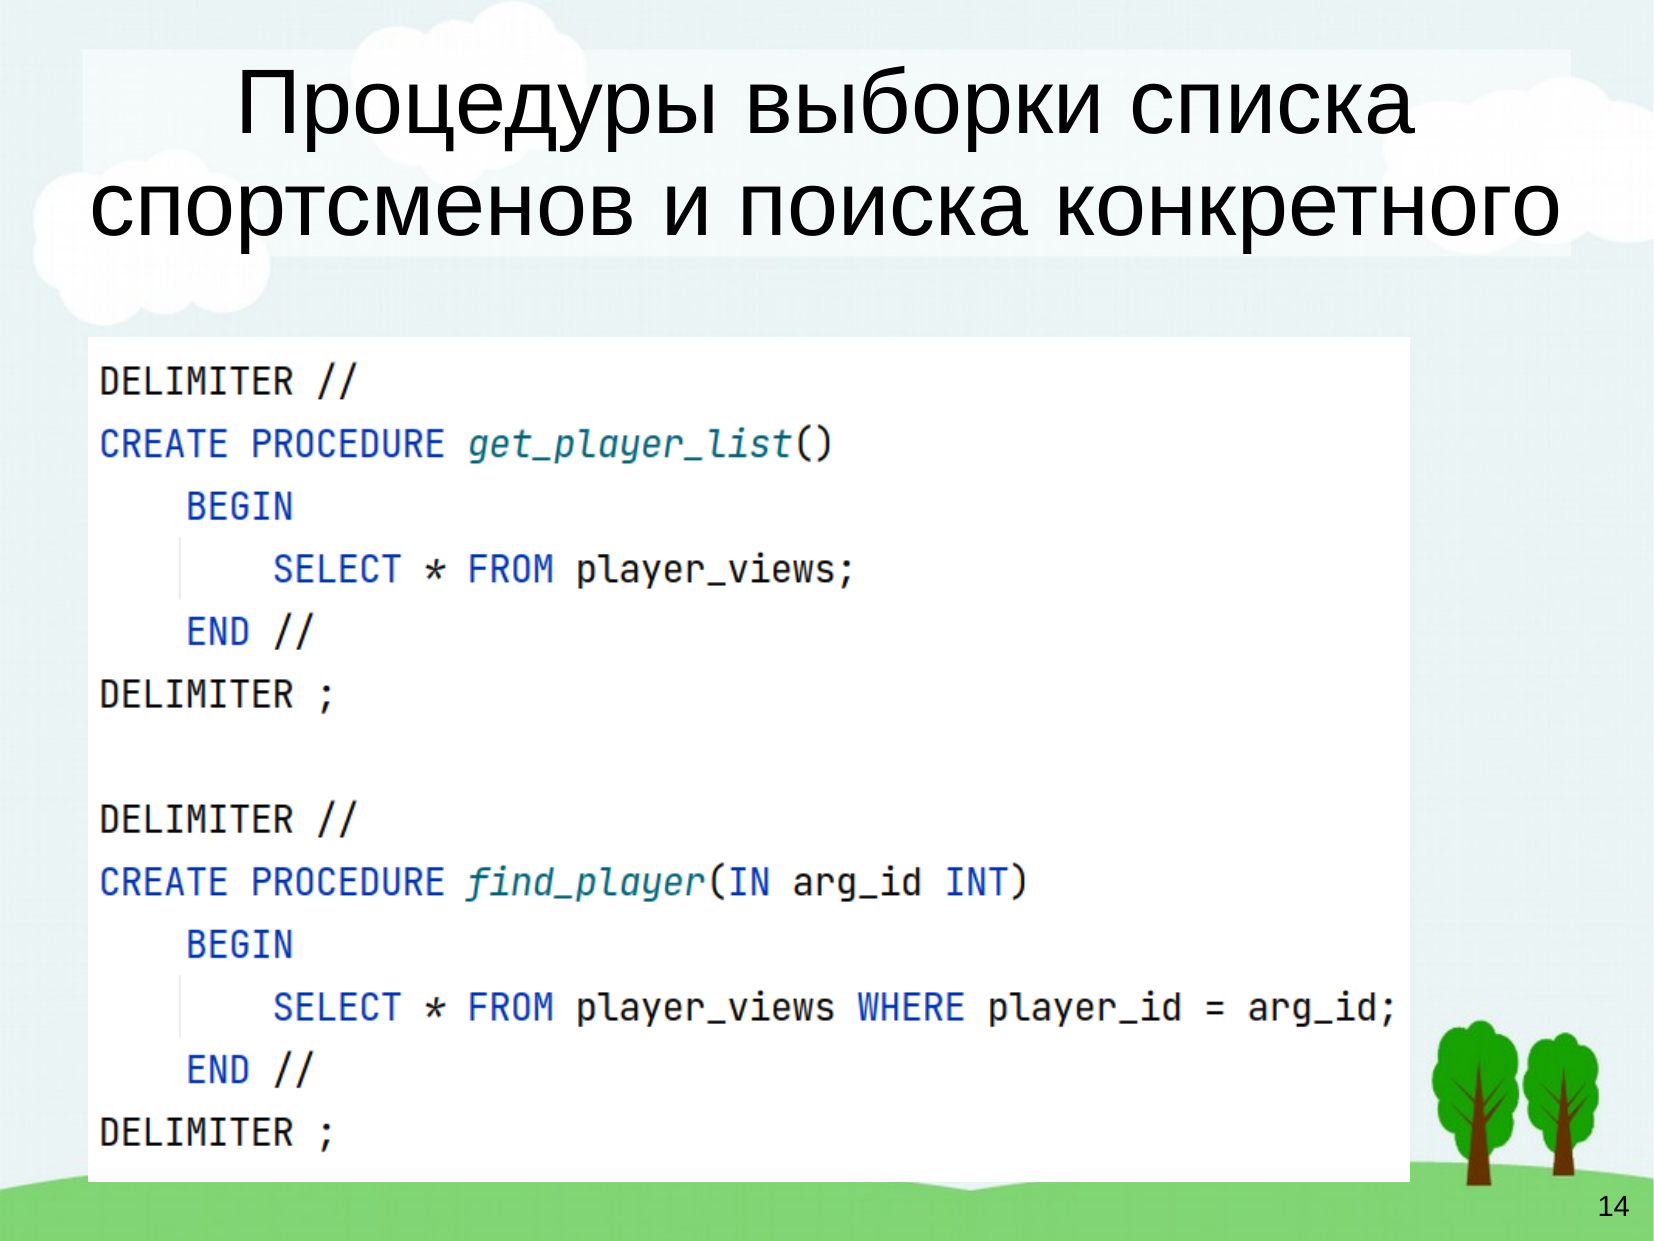

# Процедуры выборки списка спортсменов и поиска конкретного
14